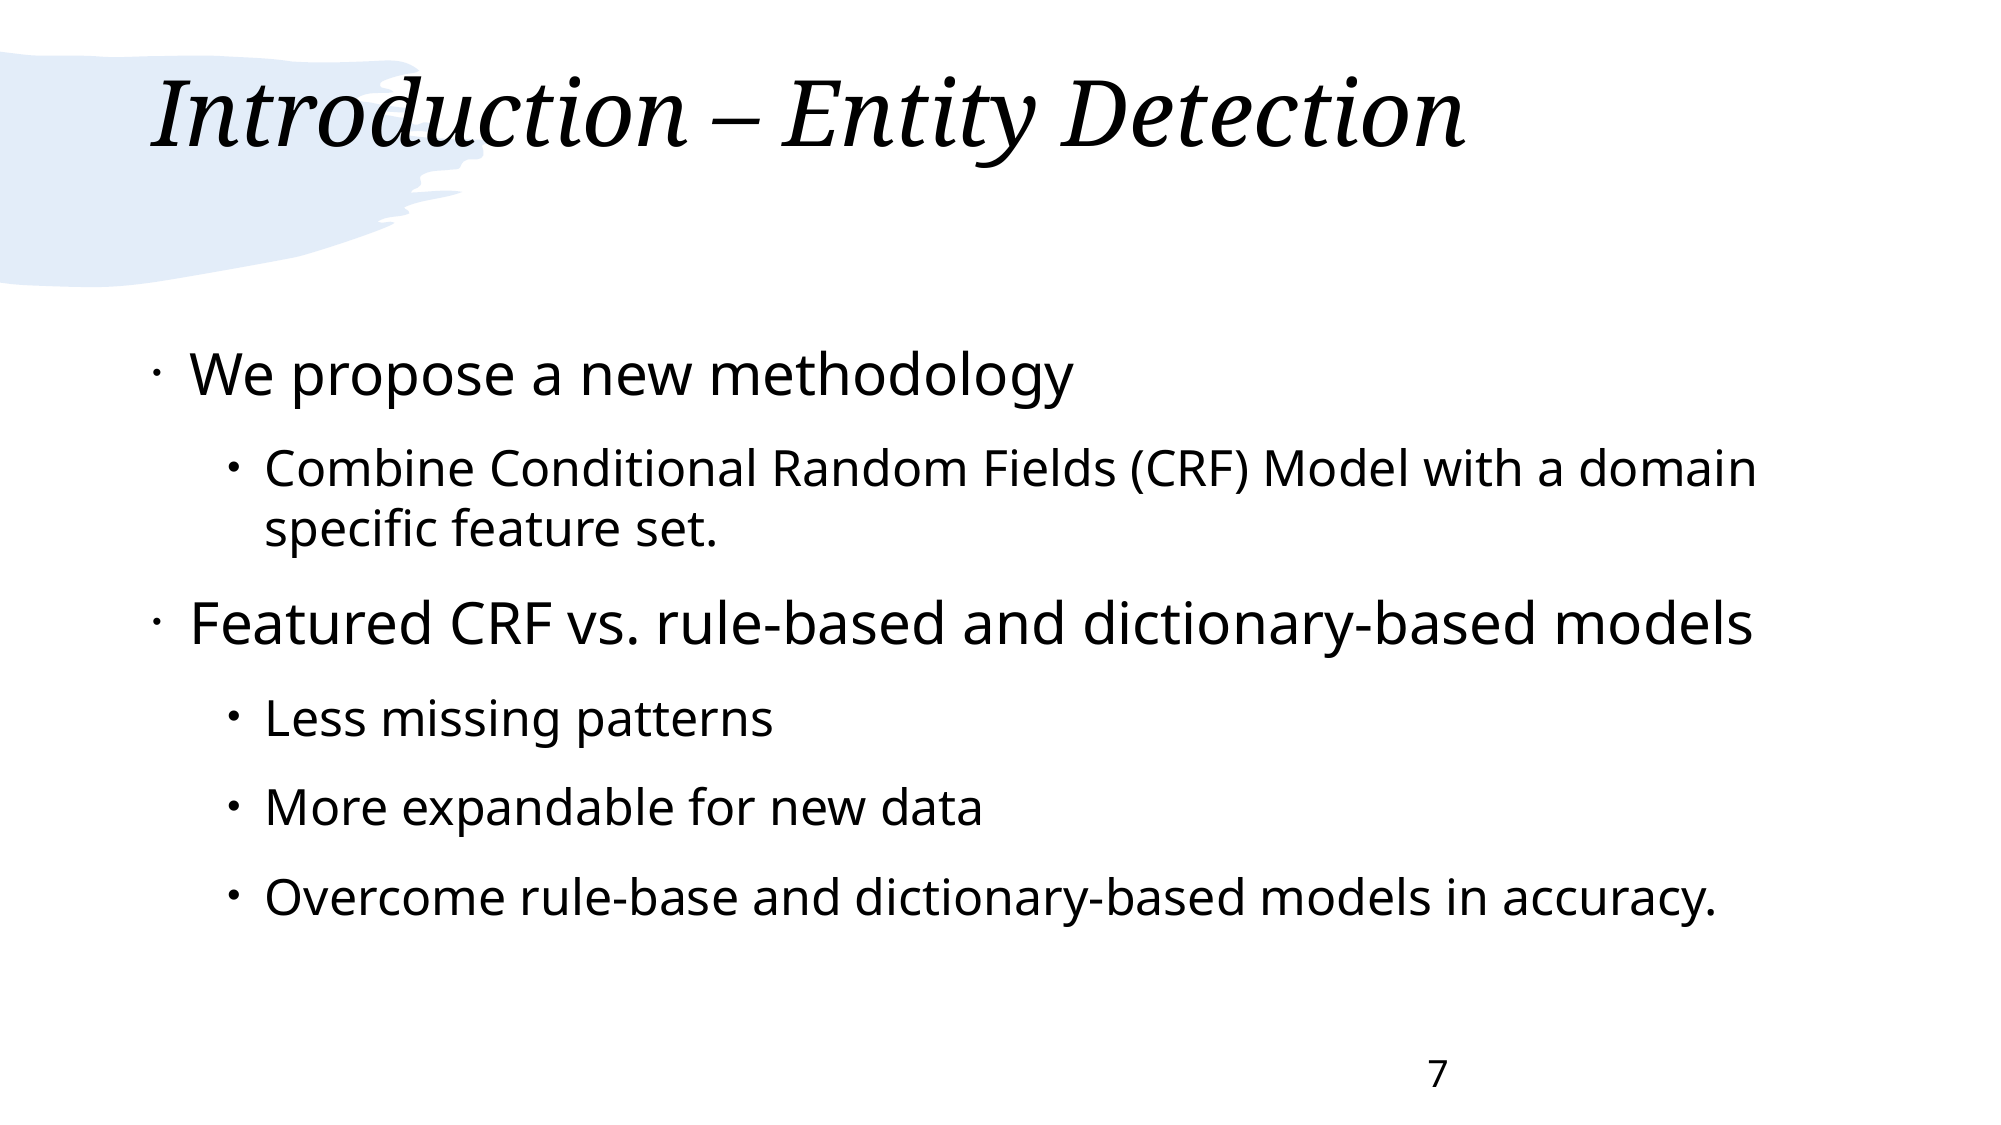

# Introduction – Entity Detection
We propose a new methodology
Combine Conditional Random Fields (CRF) Model with a domain specific feature set.
Featured CRF vs. rule-based and dictionary-based models
Less missing patterns
More expandable for new data
Overcome rule-base and dictionary-based models in accuracy.